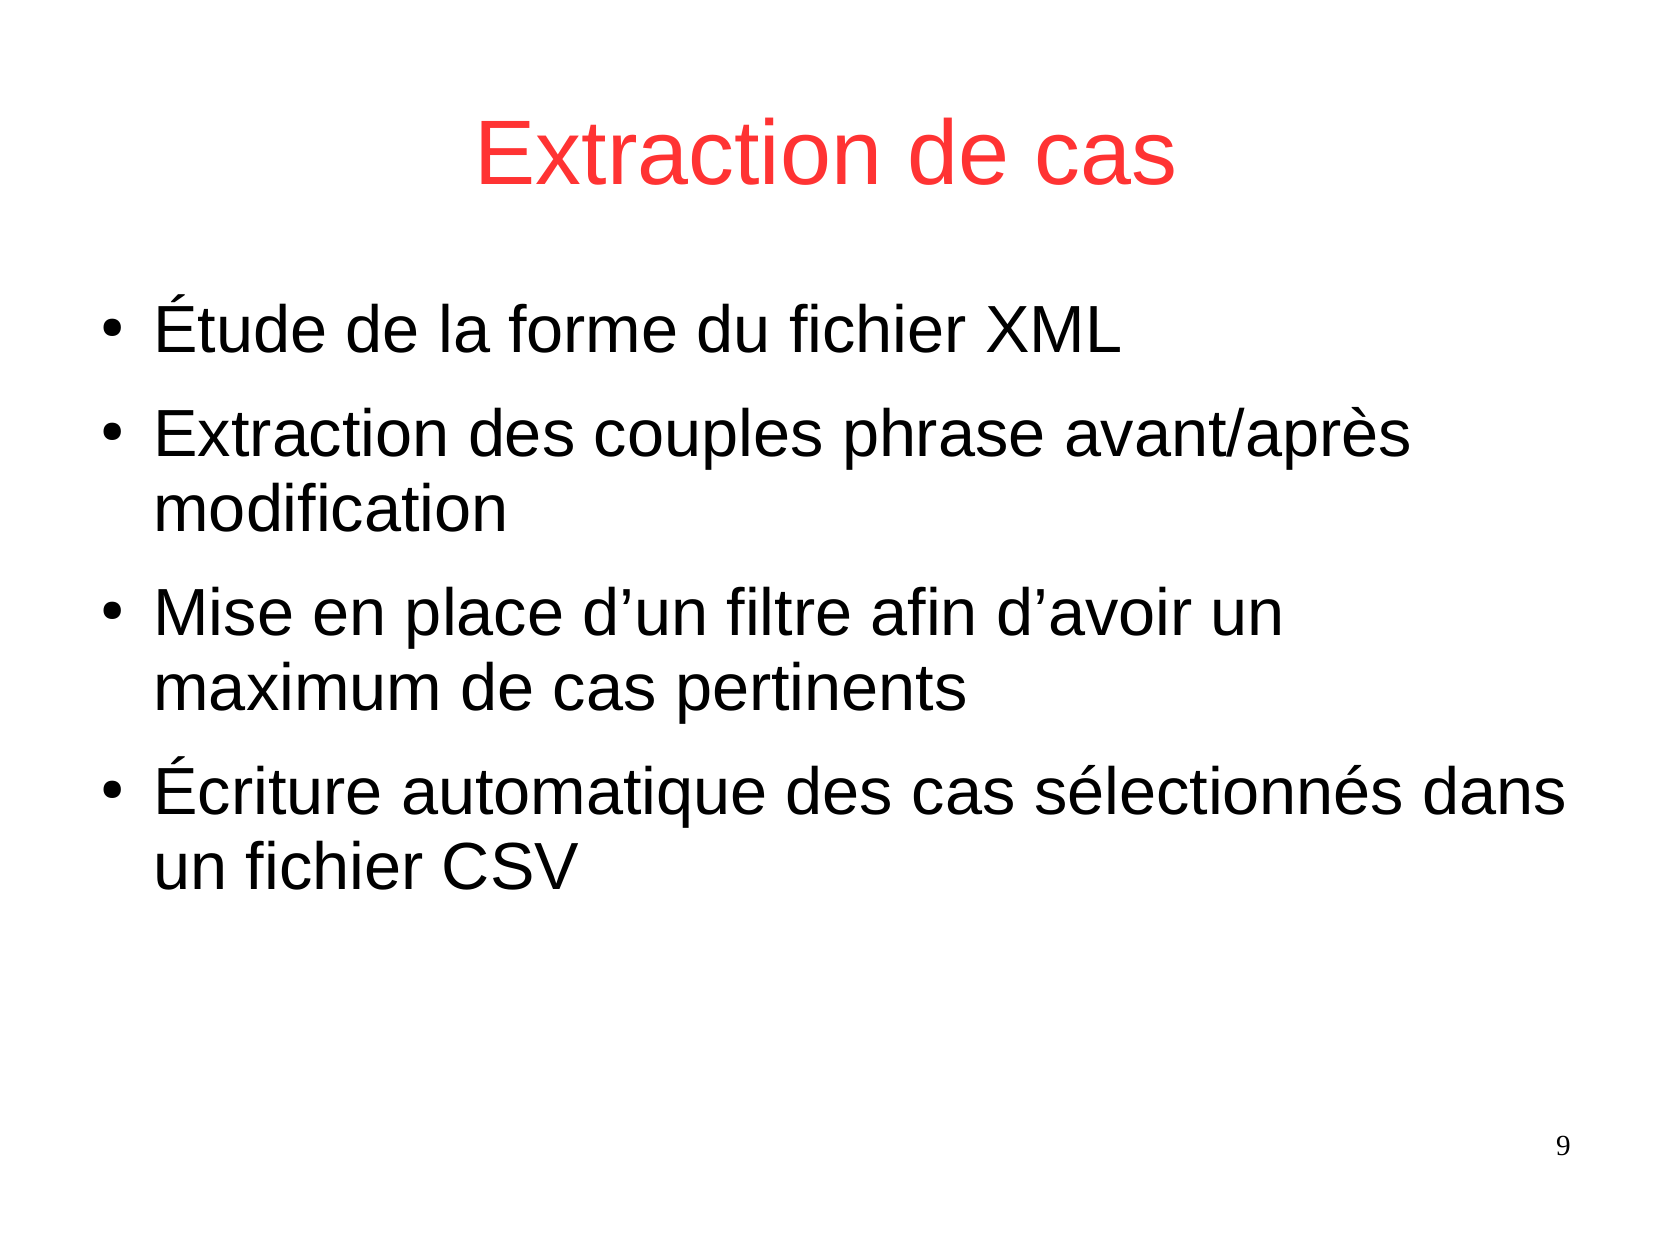

# Extraction de cas
Étude de la forme du fichier XML
Extraction des couples phrase avant/après modification
Mise en place d’un filtre afin d’avoir un maximum de cas pertinents
Écriture automatique des cas sélectionnés dans un fichier CSV
9